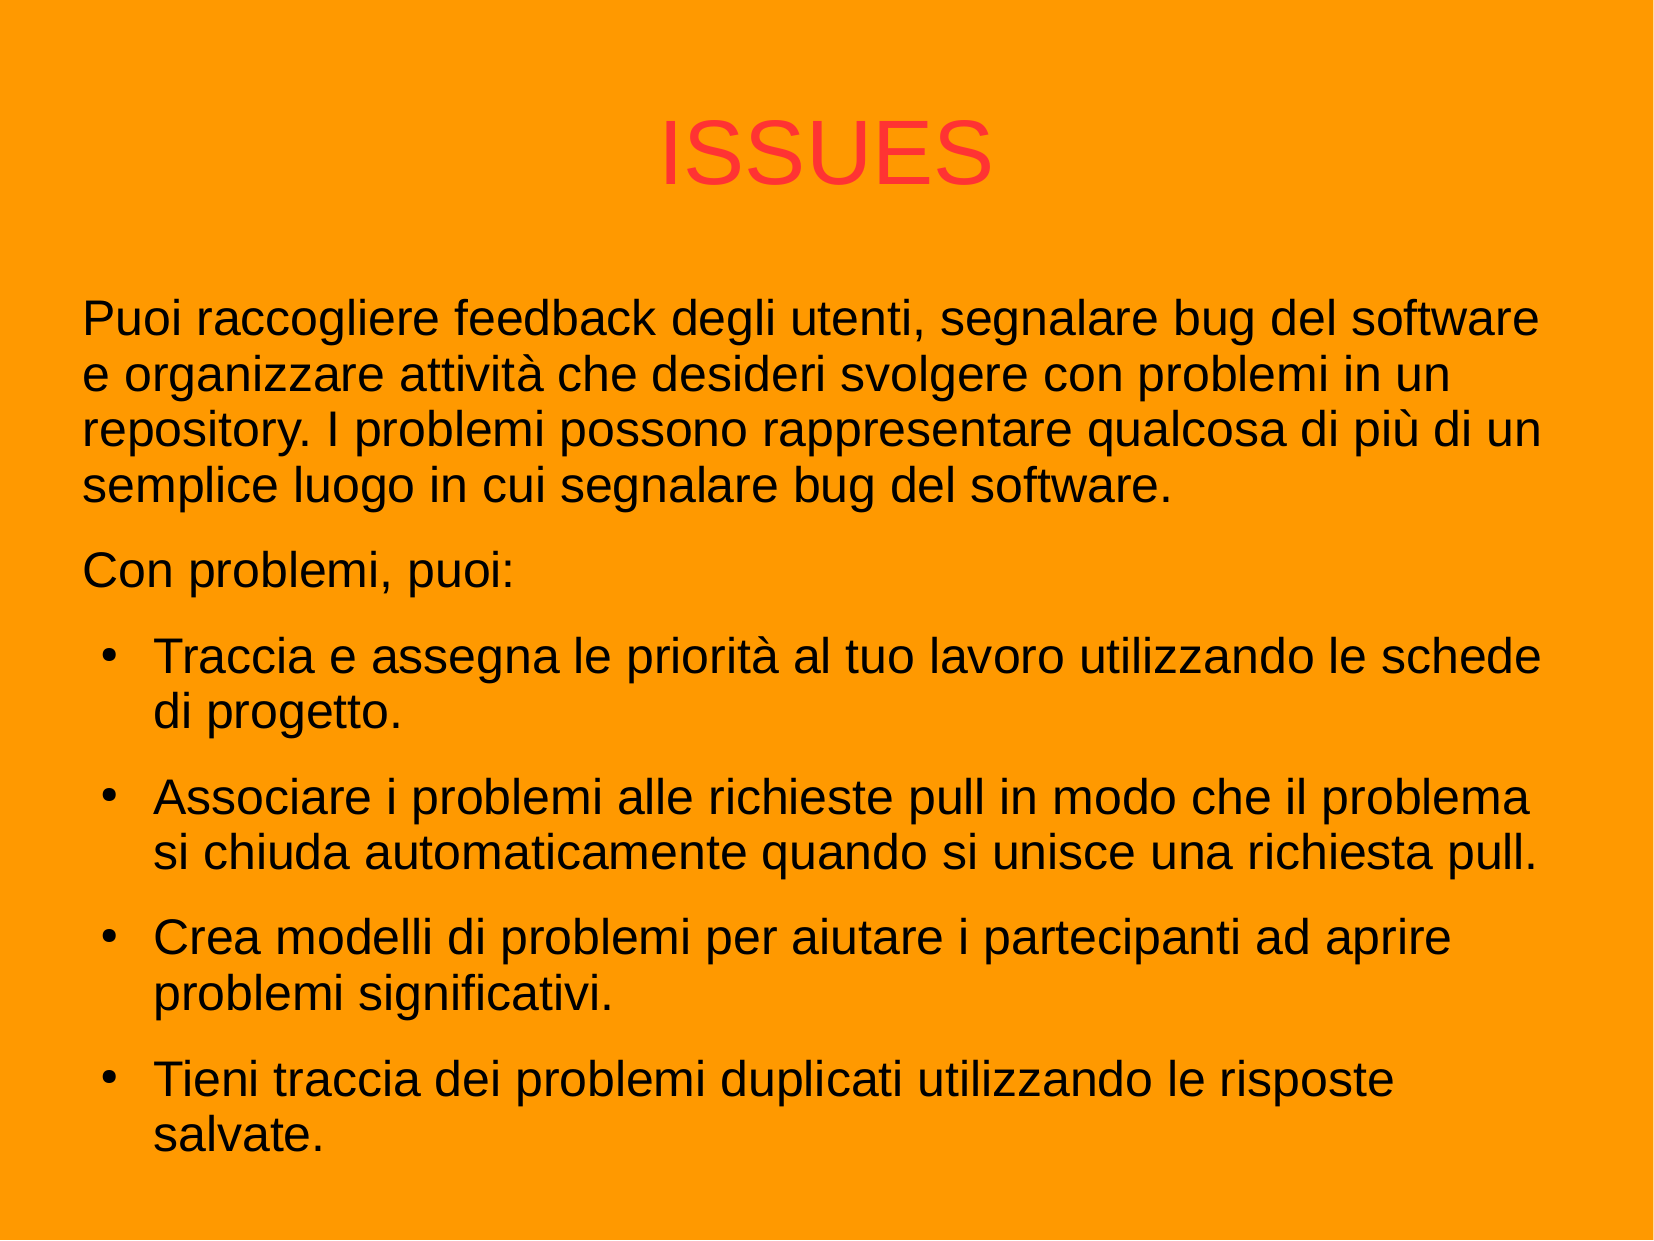

# ISSUES
Puoi raccogliere feedback degli utenti, segnalare bug del software e organizzare attività che desideri svolgere con problemi in un repository. I problemi possono rappresentare qualcosa di più di un semplice luogo in cui segnalare bug del software.
Con problemi, puoi:
Traccia e assegna le priorità al tuo lavoro utilizzando le schede di progetto.
Associare i problemi alle richieste pull in modo che il problema si chiuda automaticamente quando si unisce una richiesta pull.
Crea modelli di problemi per aiutare i partecipanti ad aprire problemi significativi.
Tieni traccia dei problemi duplicati utilizzando le risposte salvate.